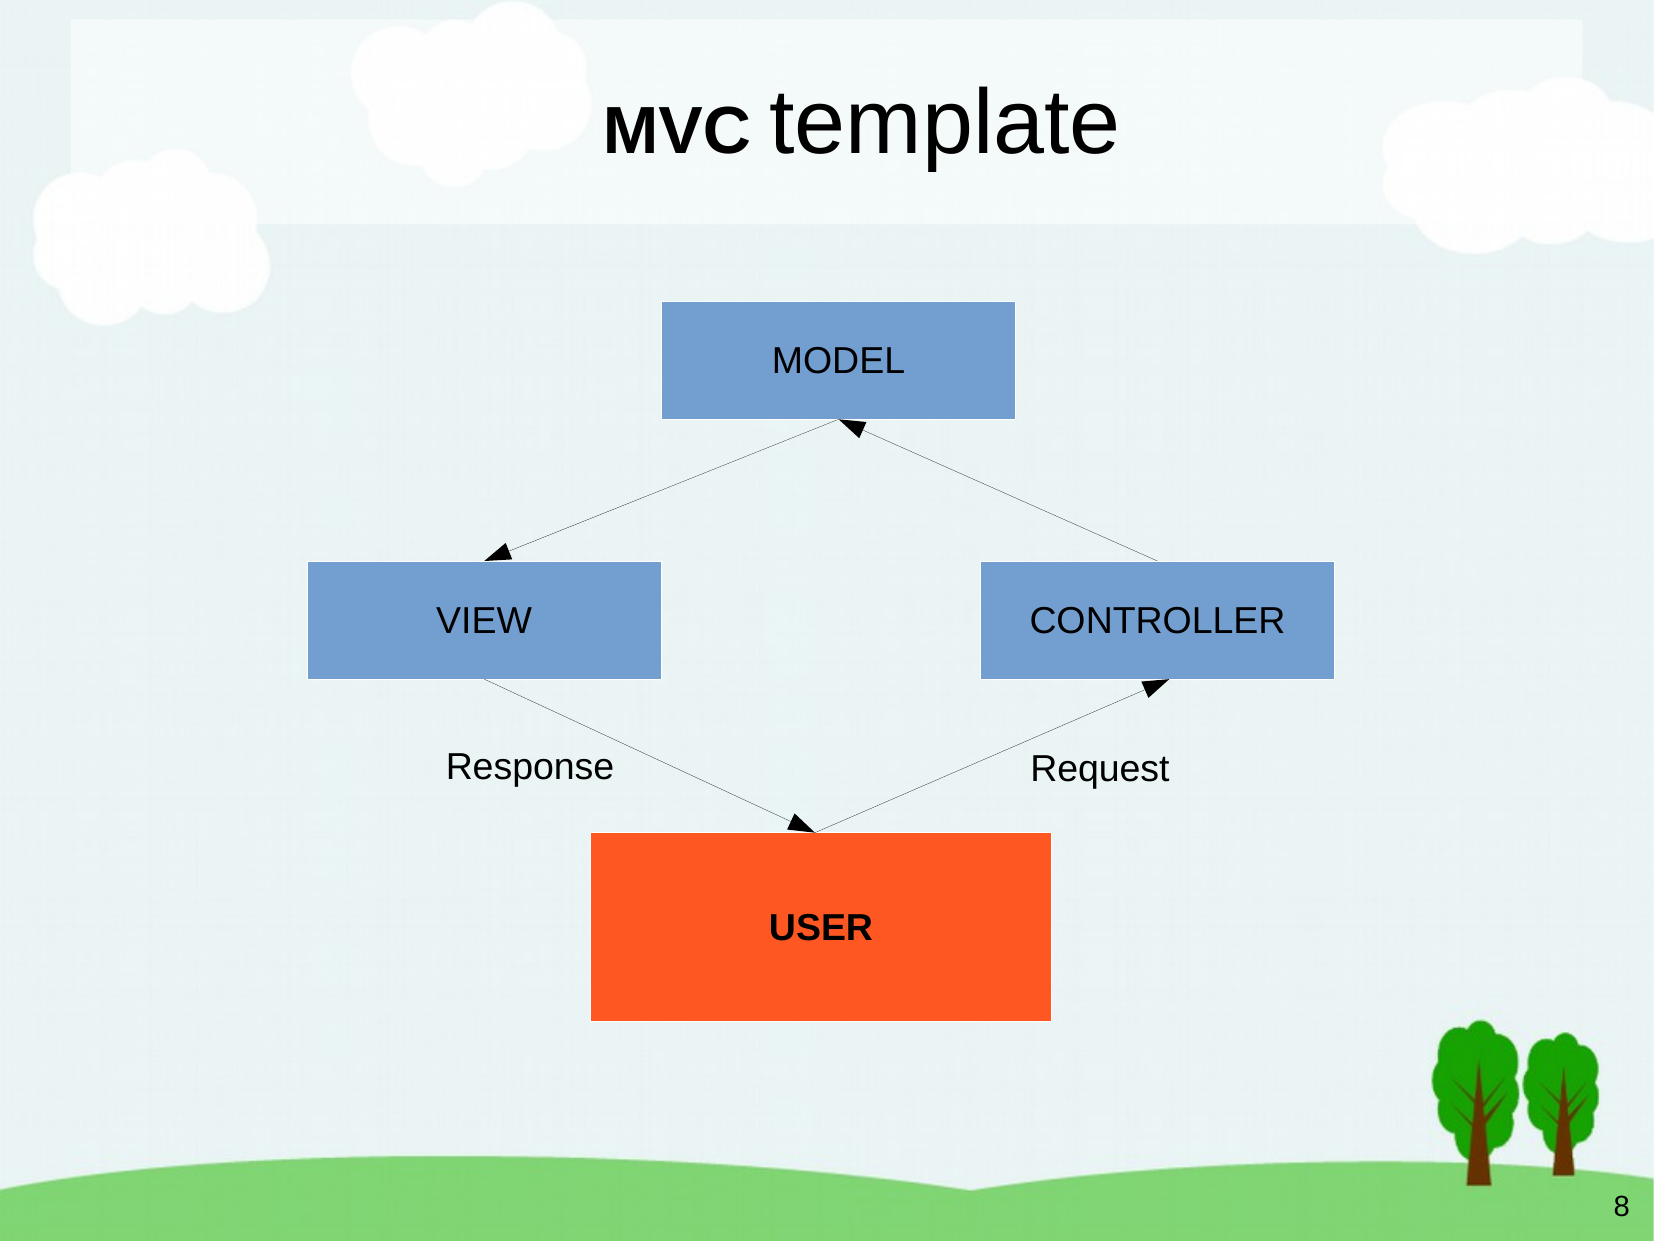

# MVC template
MODEL
VIEW
CONTROLLER
Response
Request
USER
8